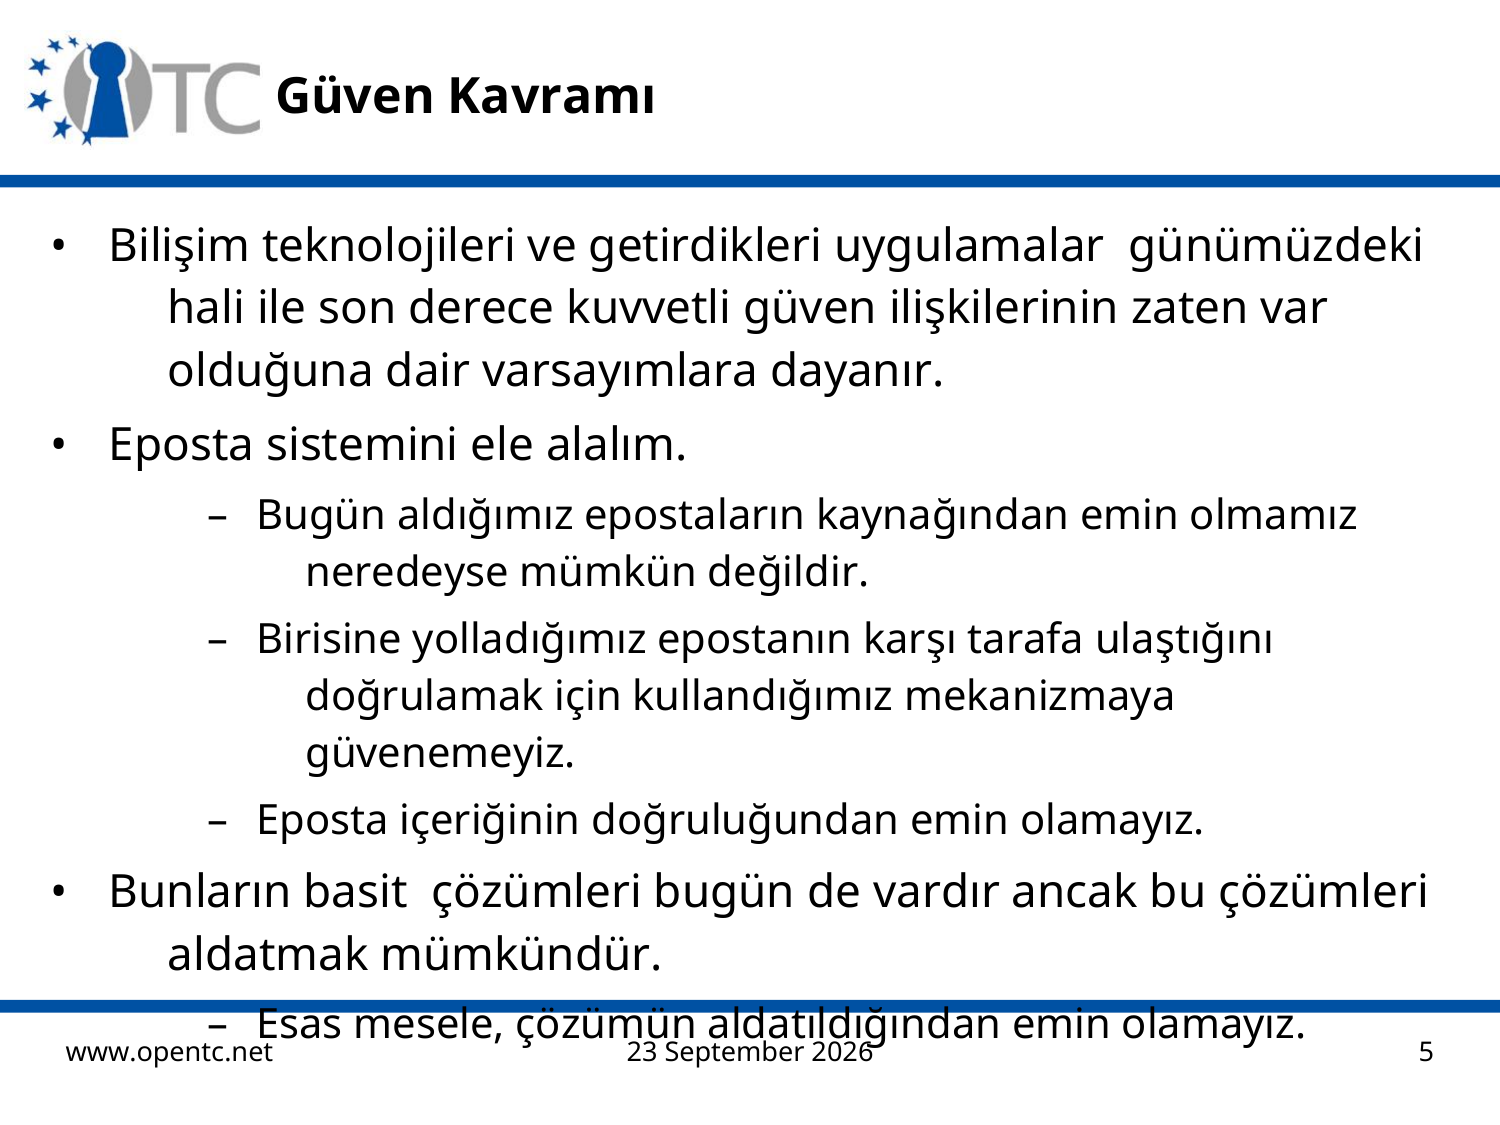

# Güven Kavramı
Bilişim teknolojileri ve getirdikleri uygulamalar günümüzdeki hali ile son derece kuvvetli güven ilişkilerinin zaten var olduğuna dair varsayımlara dayanır.
Eposta sistemini ele alalım.
Bugün aldığımız epostaların kaynağından emin olmamız neredeyse mümkün değildir.
Birisine yolladığımız epostanın karşı tarafa ulaştığını doğrulamak için kullandığımız mekanizmaya güvenemeyiz.
Eposta içeriğinin doğruluğundan emin olamayız.
Bunların basit çözümleri bugün de vardır ancak bu çözümleri aldatmak mümkündür.
Esas mesele, çözümün aldatıldığından emin olamayız.